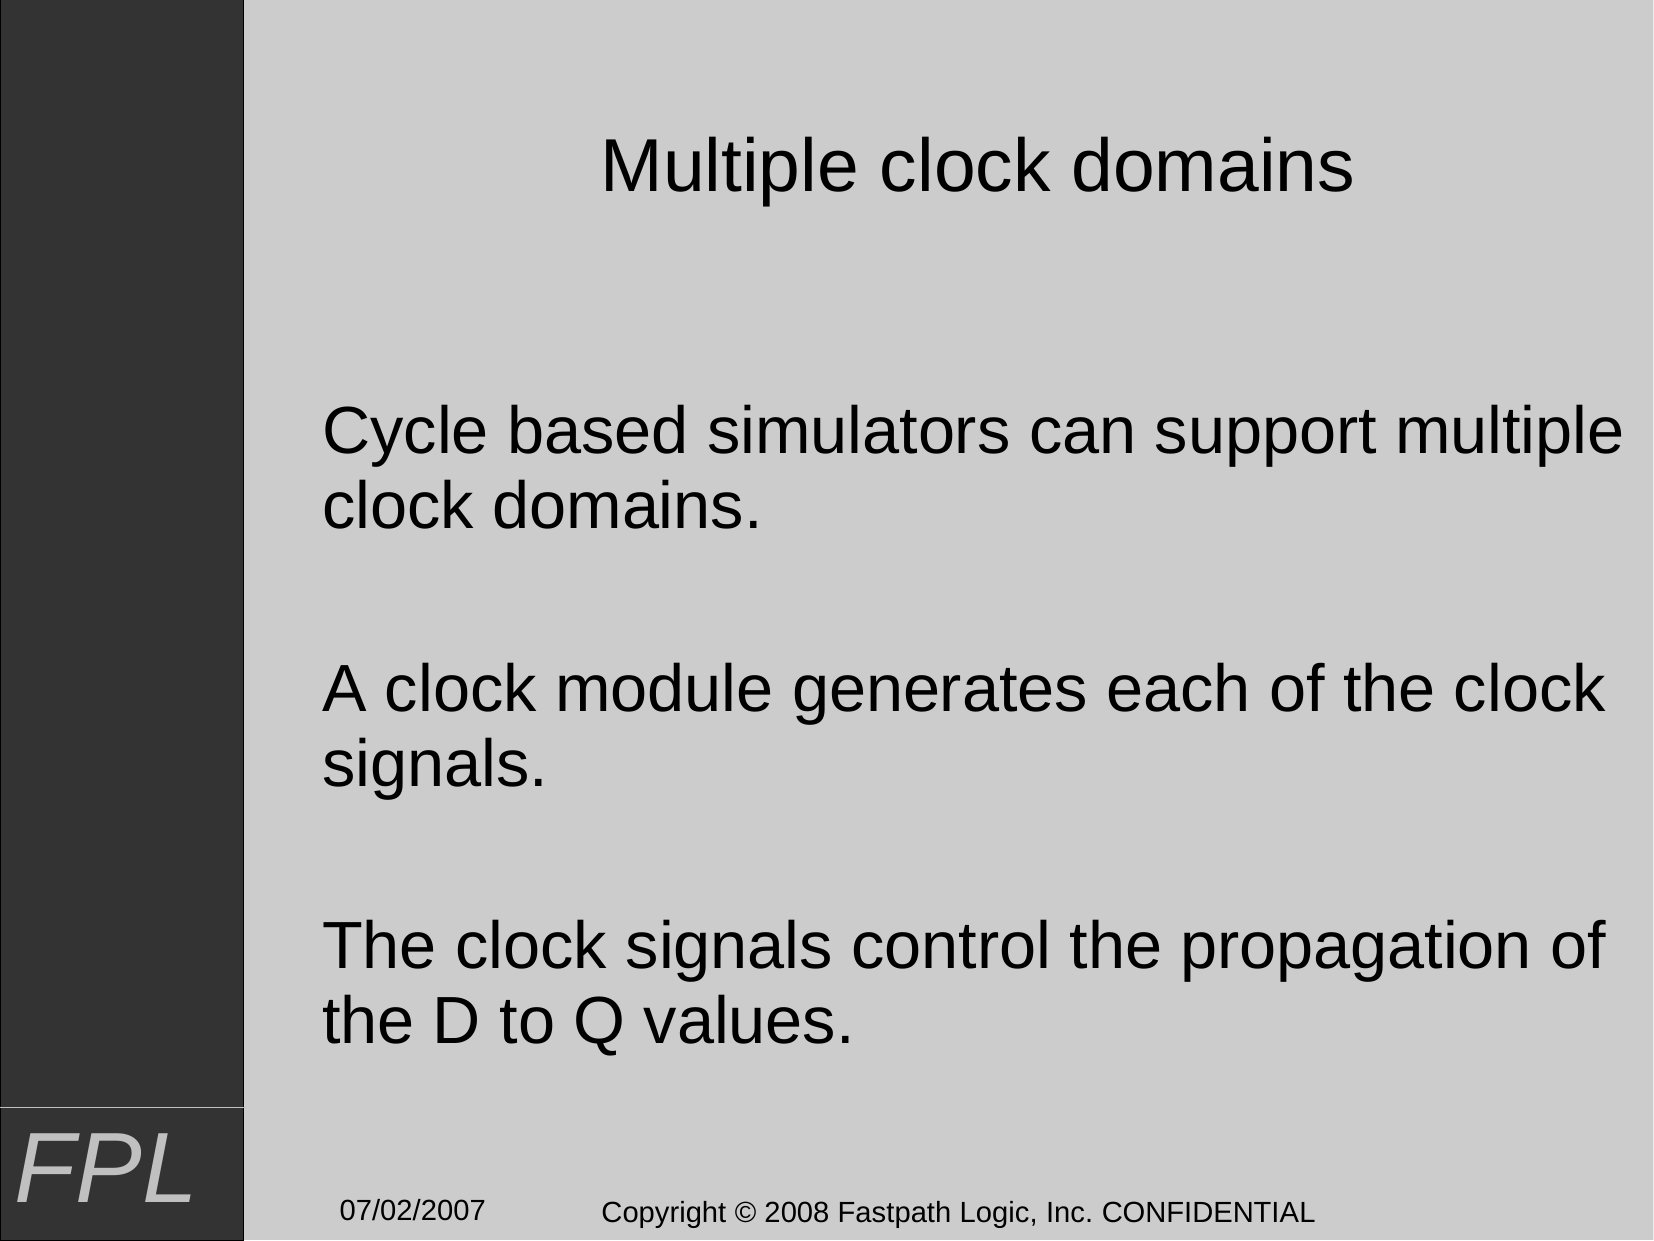

# Multiple clock domains
Cycle based simulators can support multiple clock domains.
A clock module generates each of the clock signals.
The clock signals control the propagation of the D to Q values.
07/02/2007
© 2007 FASTPATH LOGIC INC.